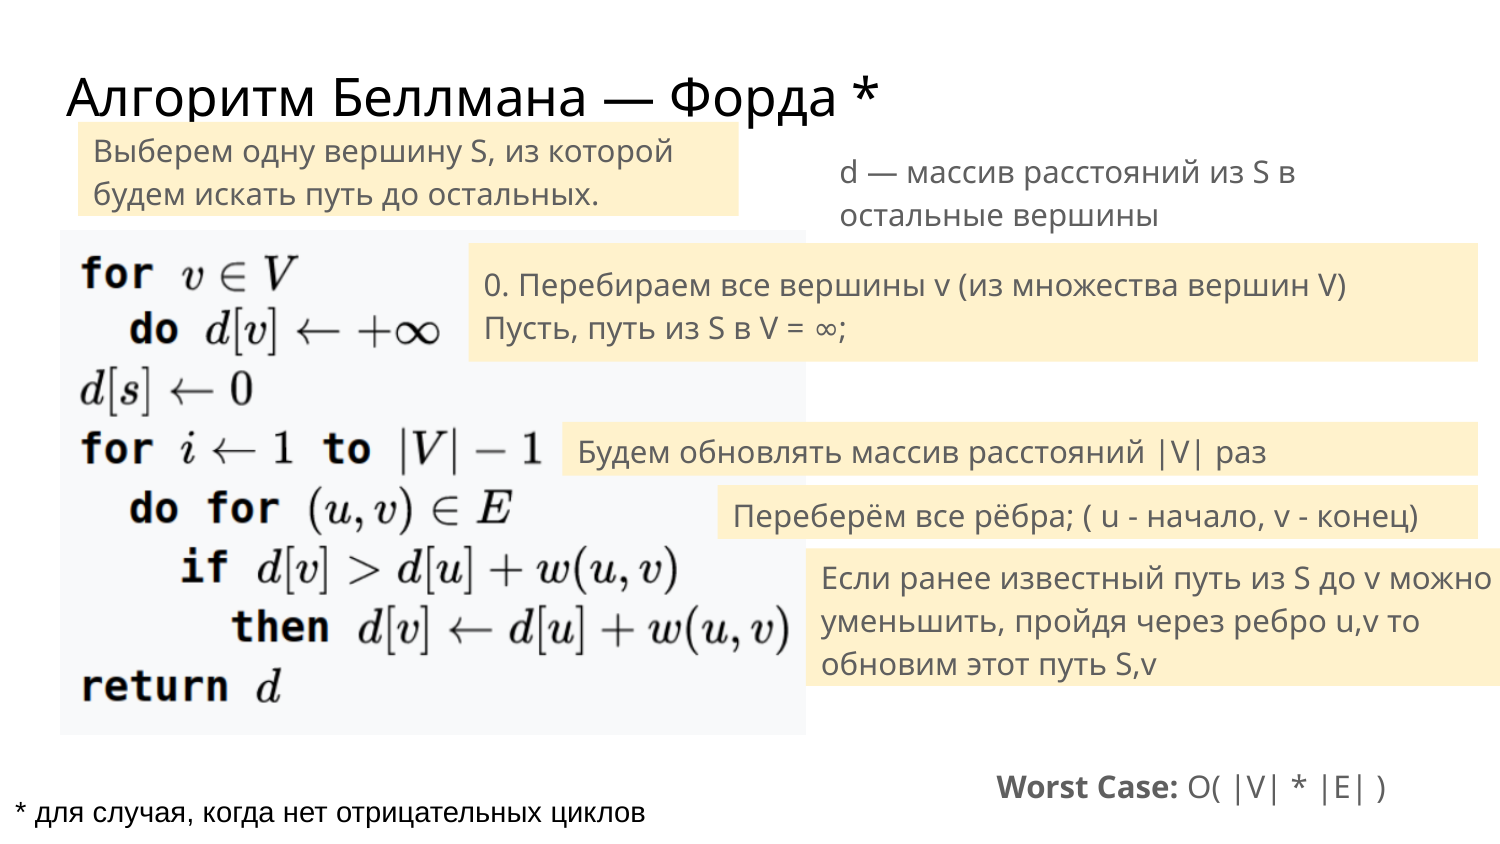

# Алгоритм Беллмана — Форда *
Выберем одну вершину S, из которой будем искать путь до остальных.
d — массив расстояний из S в остальные вершины
0. Перебираем все вершины v (из множества вершин V)
Пусть, путь из S в V = ∞;
Будем обновлять массив расстояний |V| раз
Переберём все рёбра; ( u - начало, v - конец)
Если ранее известный путь из S до v можно уменьшить, пройдя через ребро u,v то
обновим этот путь S,v
Worst Case: O( |V| * |E| )
* для случая, когда нет отрицательных циклов